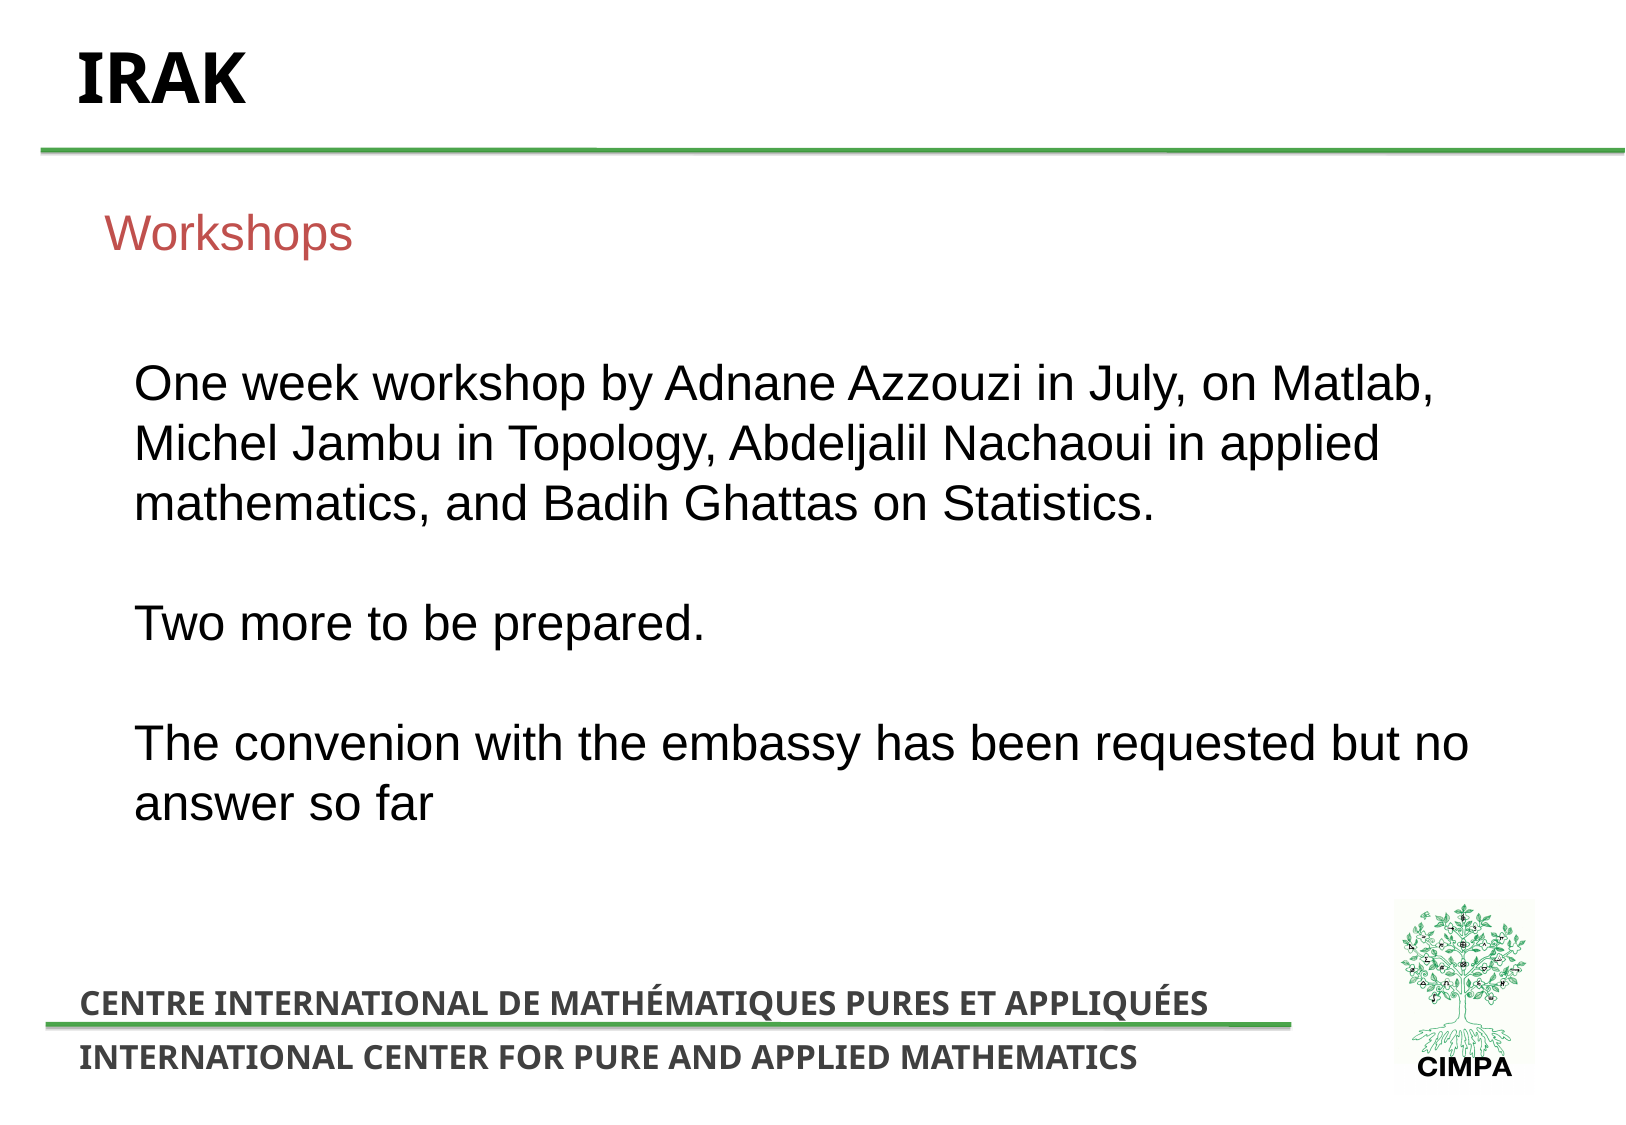

IRAK
Workshops
One week workshop by Adnane Azzouzi in July, on Matlab,
Michel Jambu in Topology, Abdeljalil Nachaoui in applied
mathematics, and Badih Ghattas on Statistics.
Two more to be prepared.
The convenion with the embassy has been requested but no
answer so far